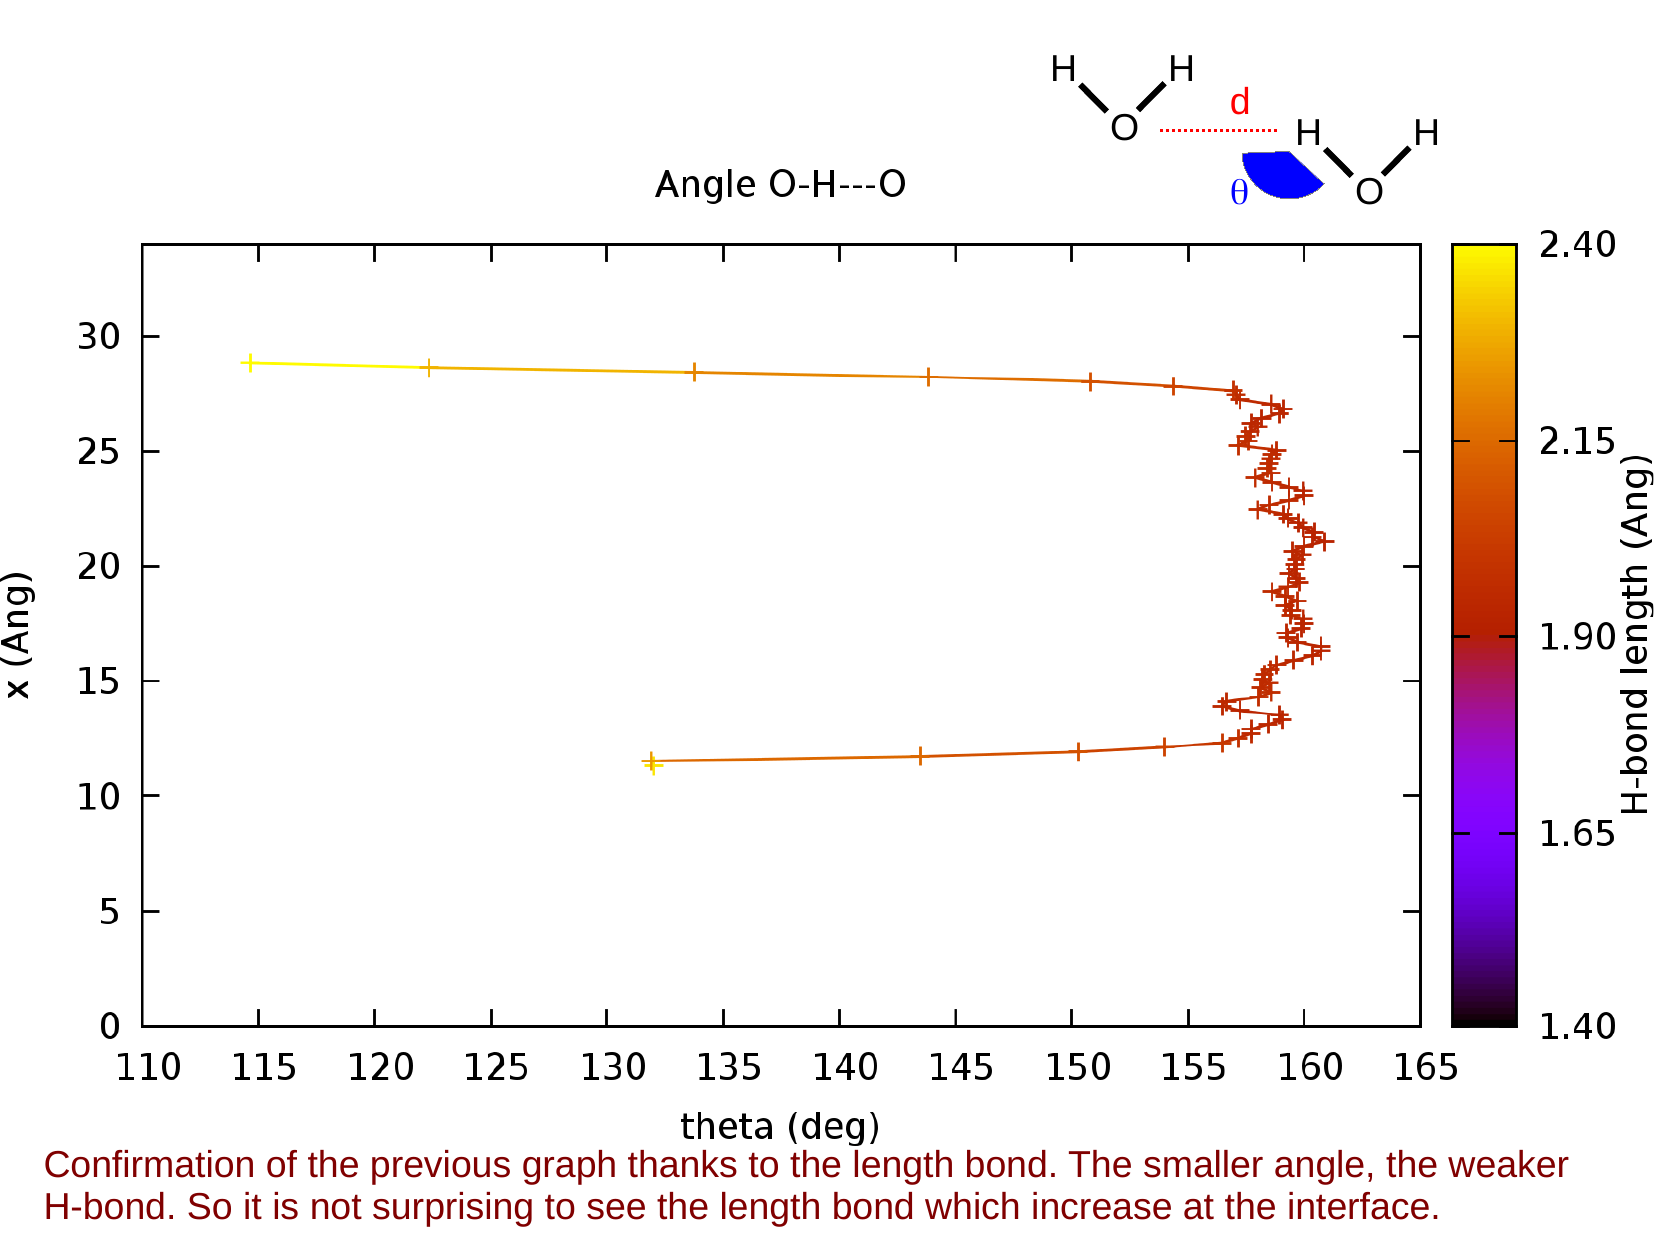

H
H
O
d
H
H
O
q
Confirmation of the previous graph thanks to the length bond. The smaller angle, the weaker H-bond. So it is not surprising to see the length bond which increase at the interface.